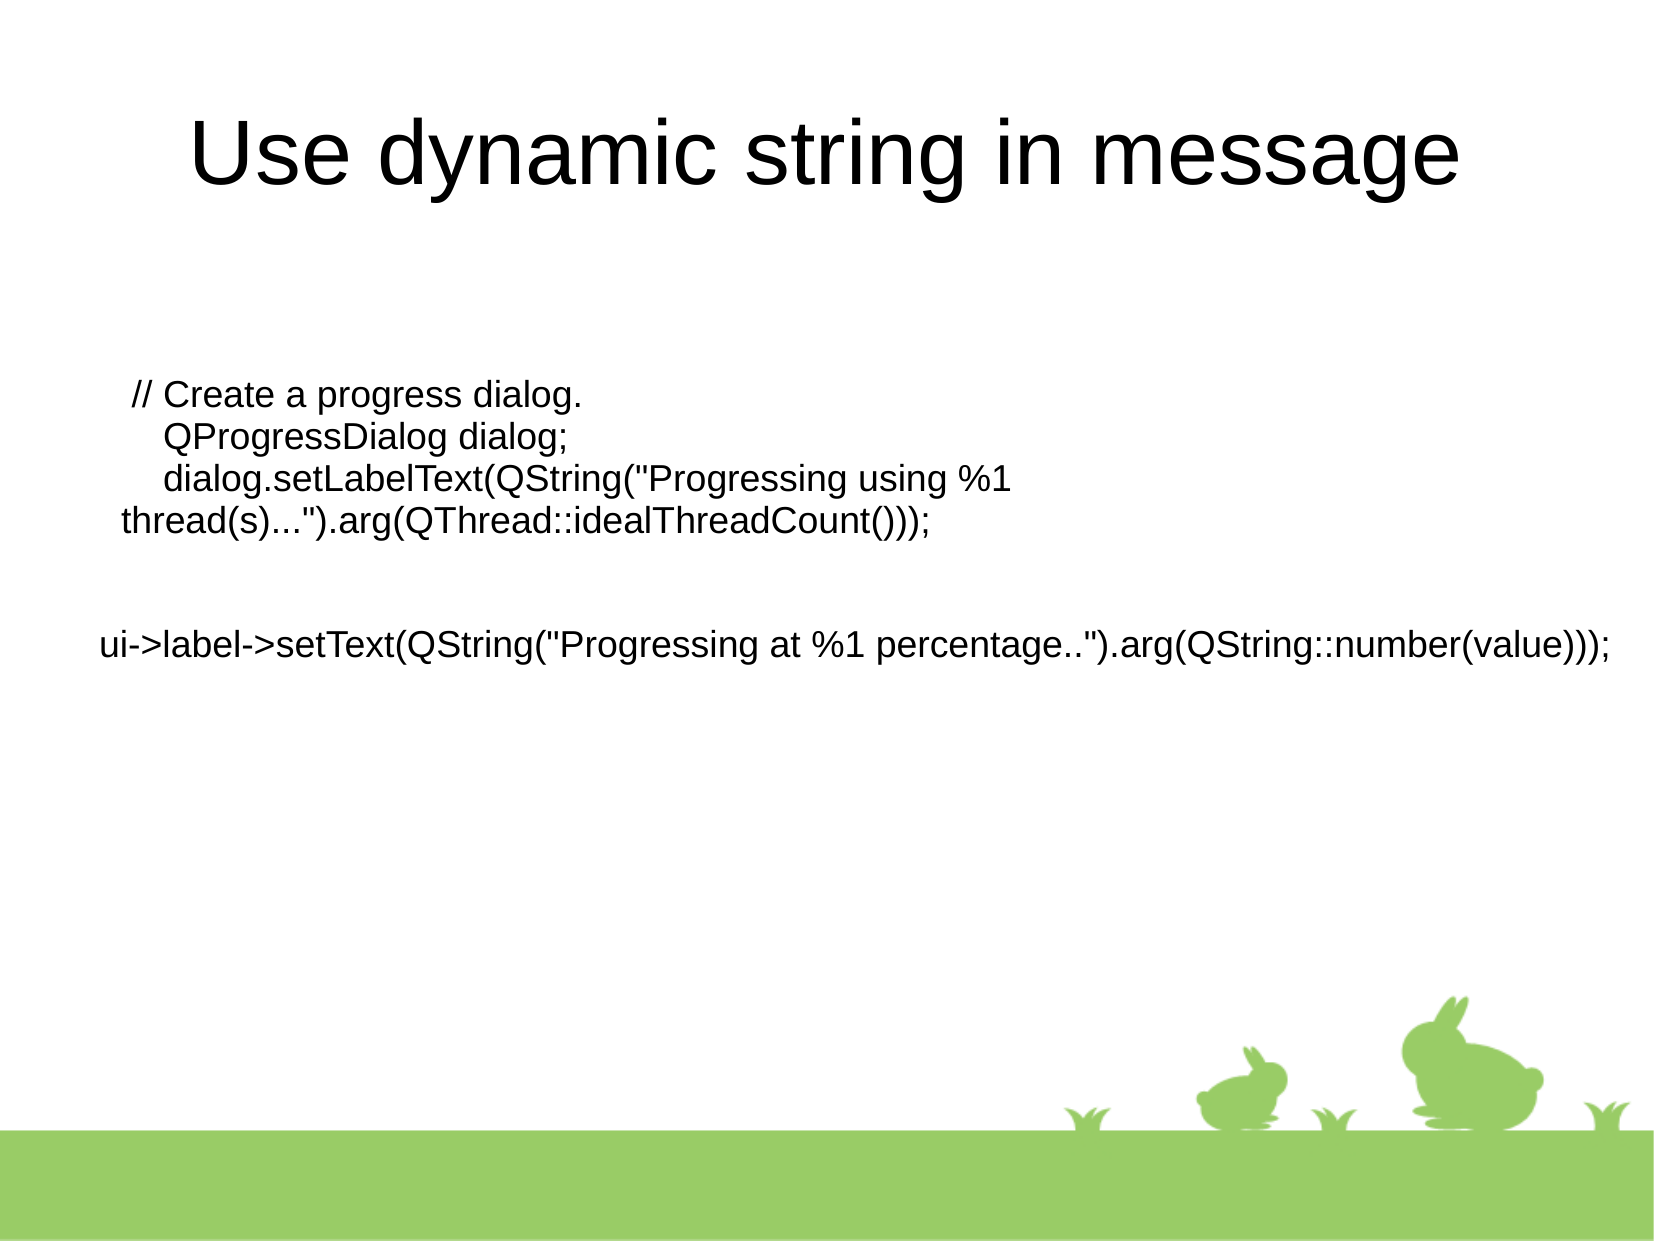

# Use dynamic string in message
 // Create a progress dialog.
 QProgressDialog dialog;
 dialog.setLabelText(QString("Progressing using %1 thread(s)...").arg(QThread::idealThreadCount()));
 ui->label->setText(QString("Progressing at %1 percentage..").arg(QString::number(value)));